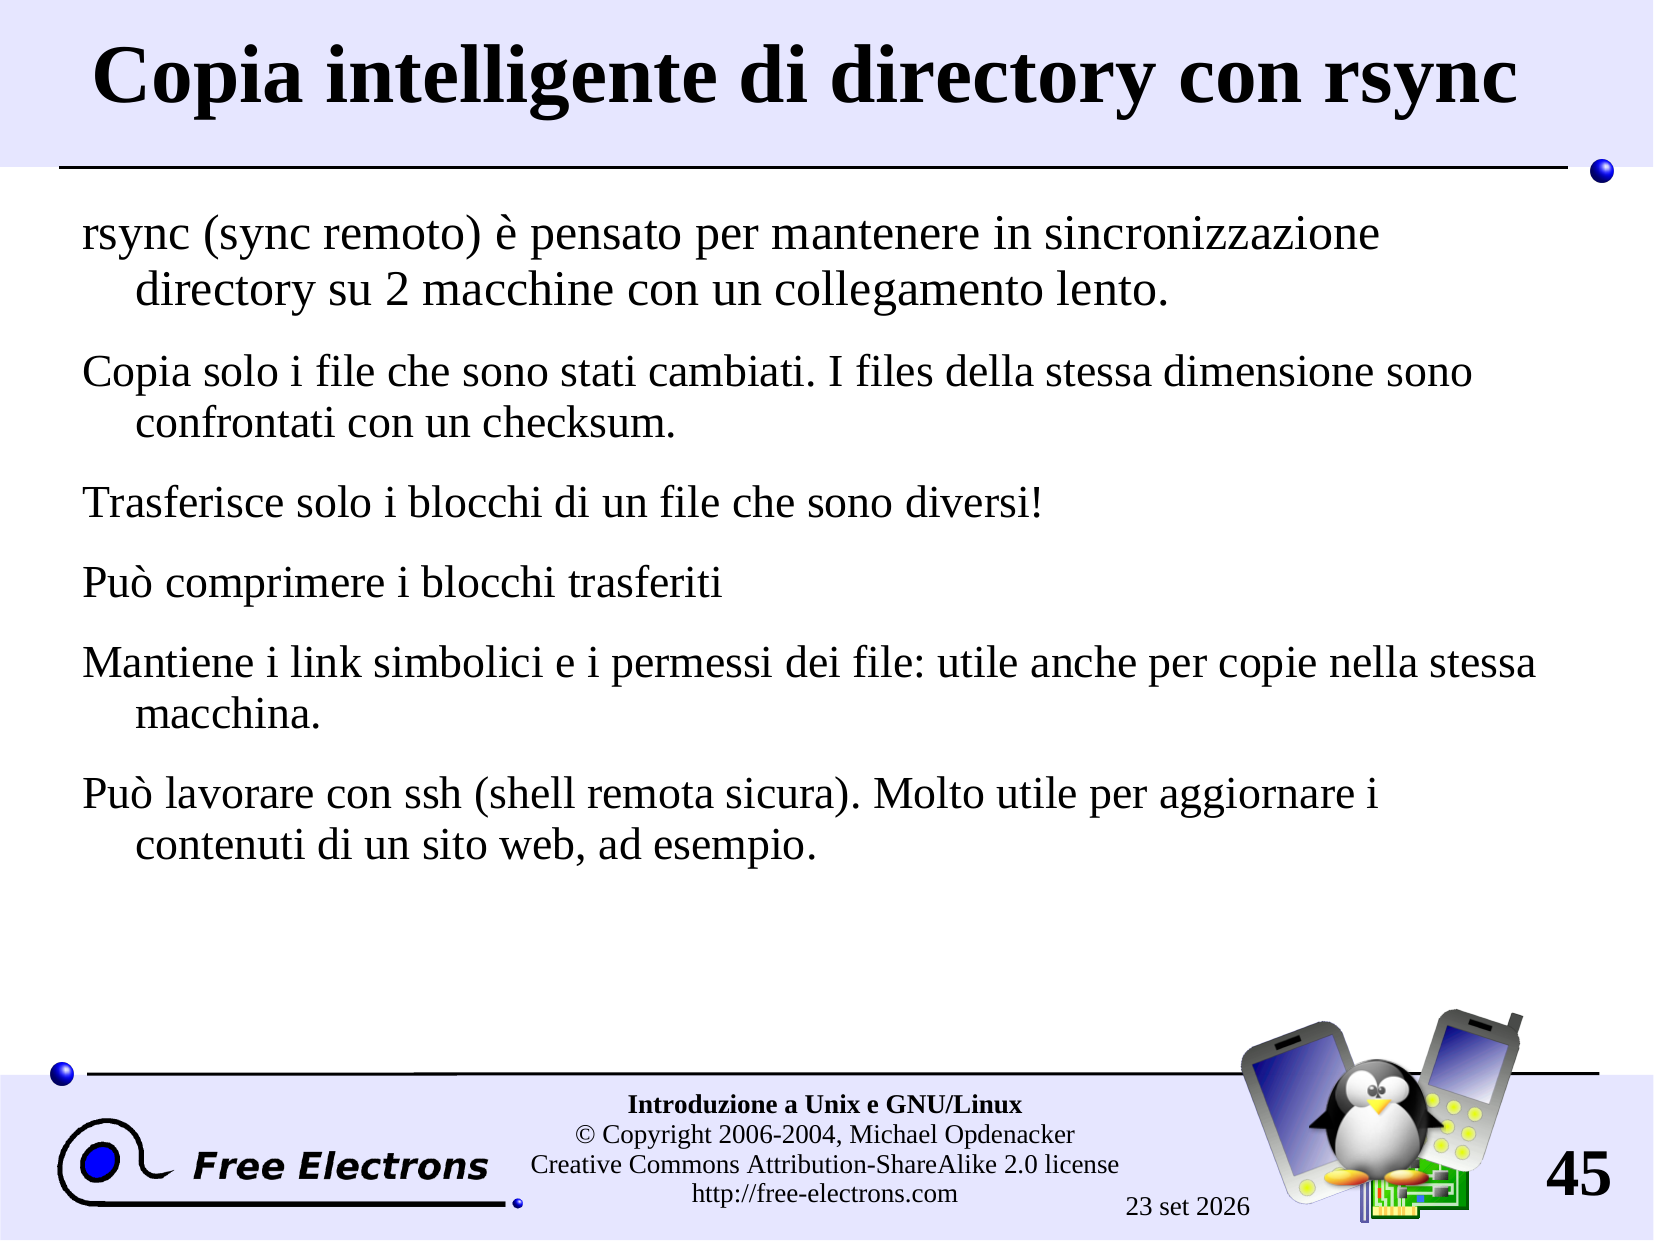

# Copia intelligente di directory con rsync
rsync (sync remoto) è pensato per mantenere in sincronizzazione directory su 2 macchine con un collegamento lento.
Copia solo i file che sono stati cambiati. I files della stessa dimensione sono confrontati con un checksum.
Trasferisce solo i blocchi di un file che sono diversi!
Può comprimere i blocchi trasferiti
Mantiene i link simbolici e i permessi dei file: utile anche per copie nella stessa macchina.
Può lavorare con ssh (shell remota sicura). Molto utile per aggiornare i contenuti di un sito web, ad esempio.